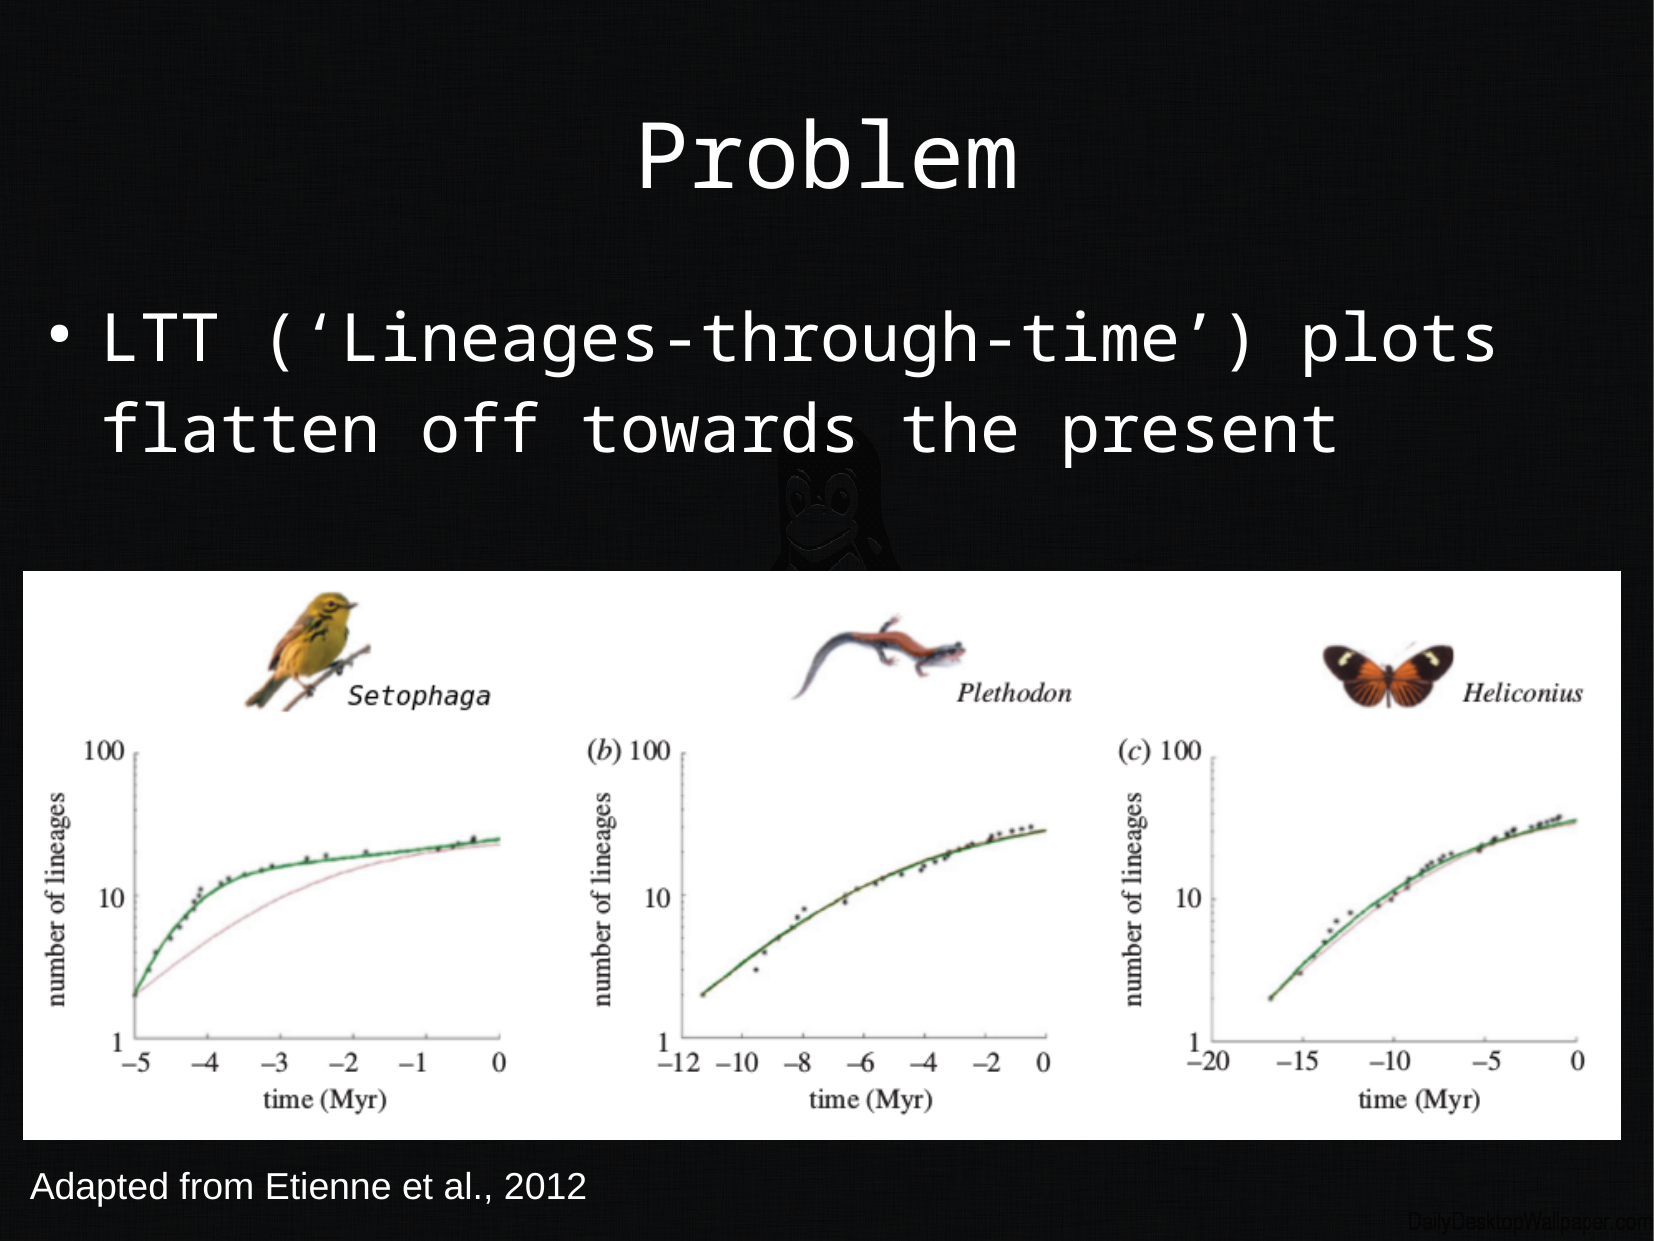

# Problem
LTT (‘Lineages-through-time’) plots flatten off towards the present
Adapted from Etienne et al., 2012